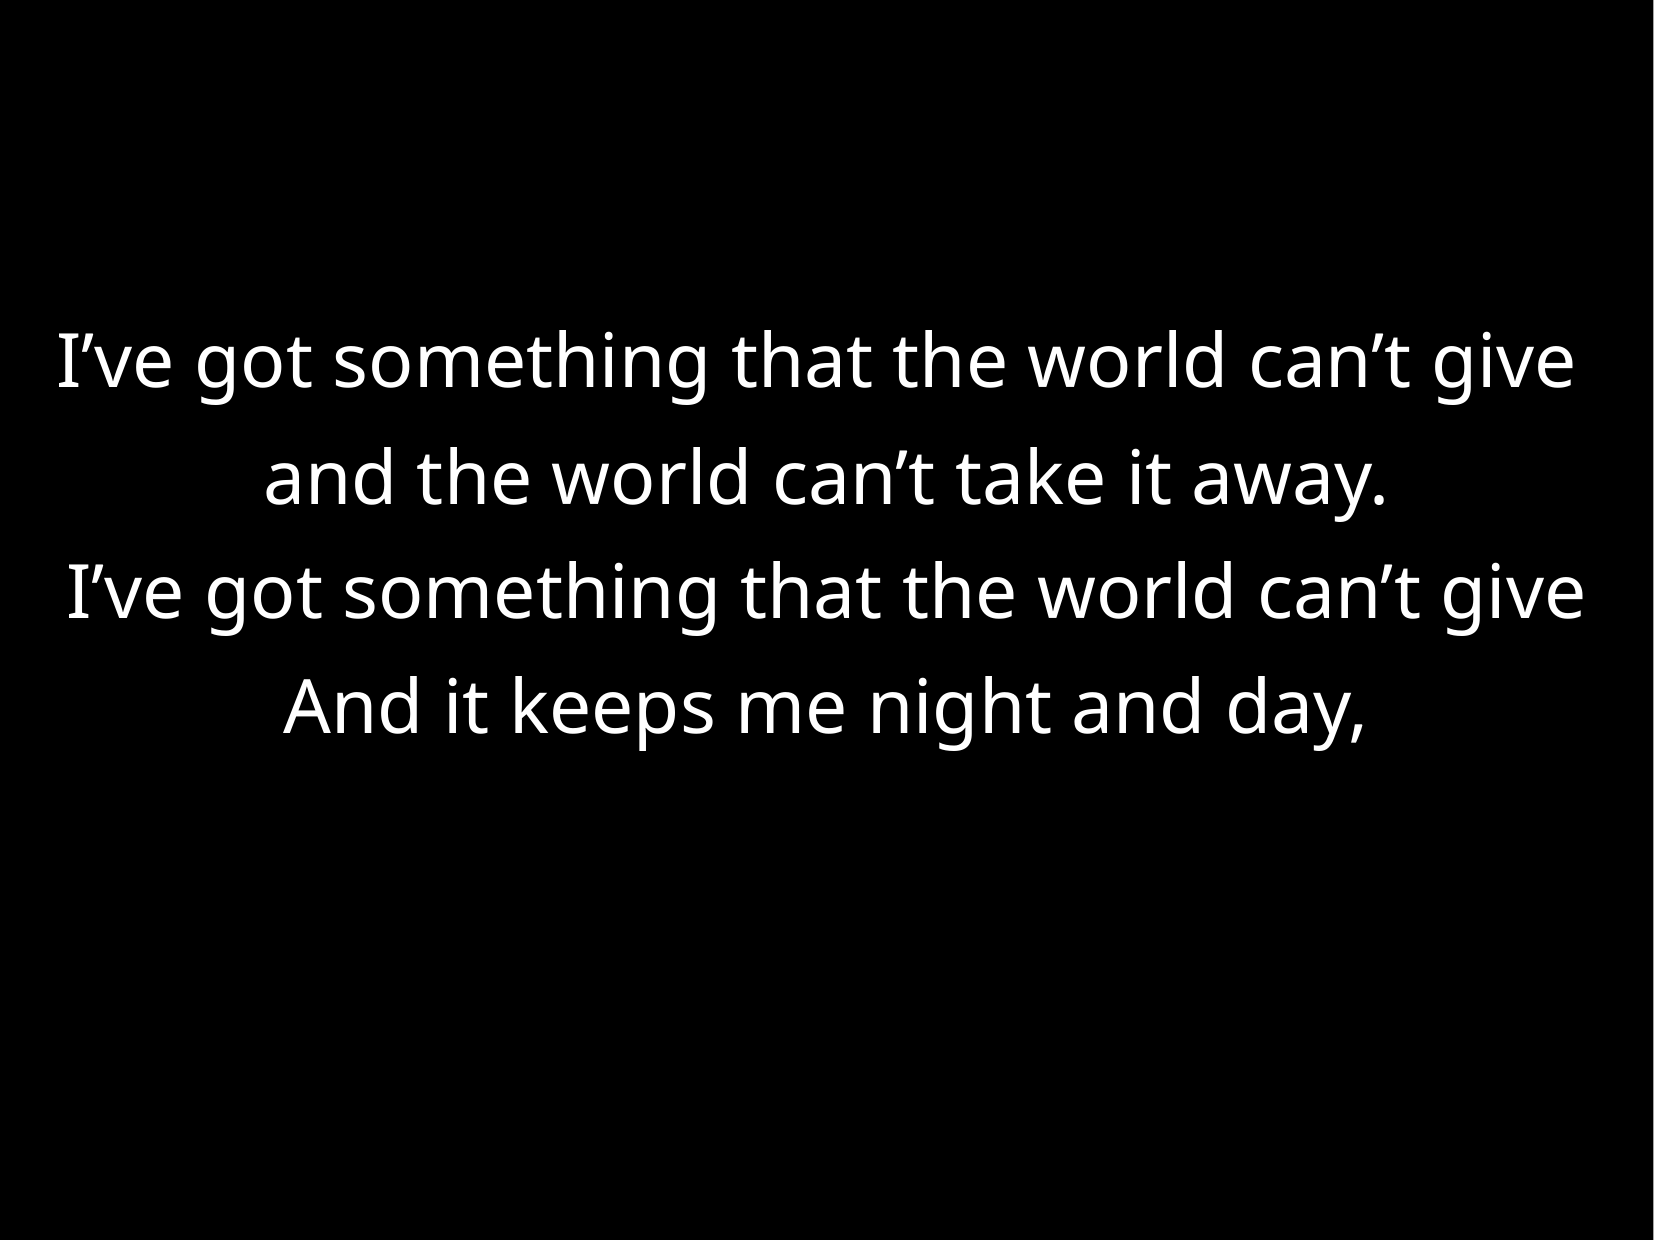

#
I’ve got something that the world can’t give
and the world can’t take it away.
I’ve got something that the world can’t give
And it keeps me night and day,